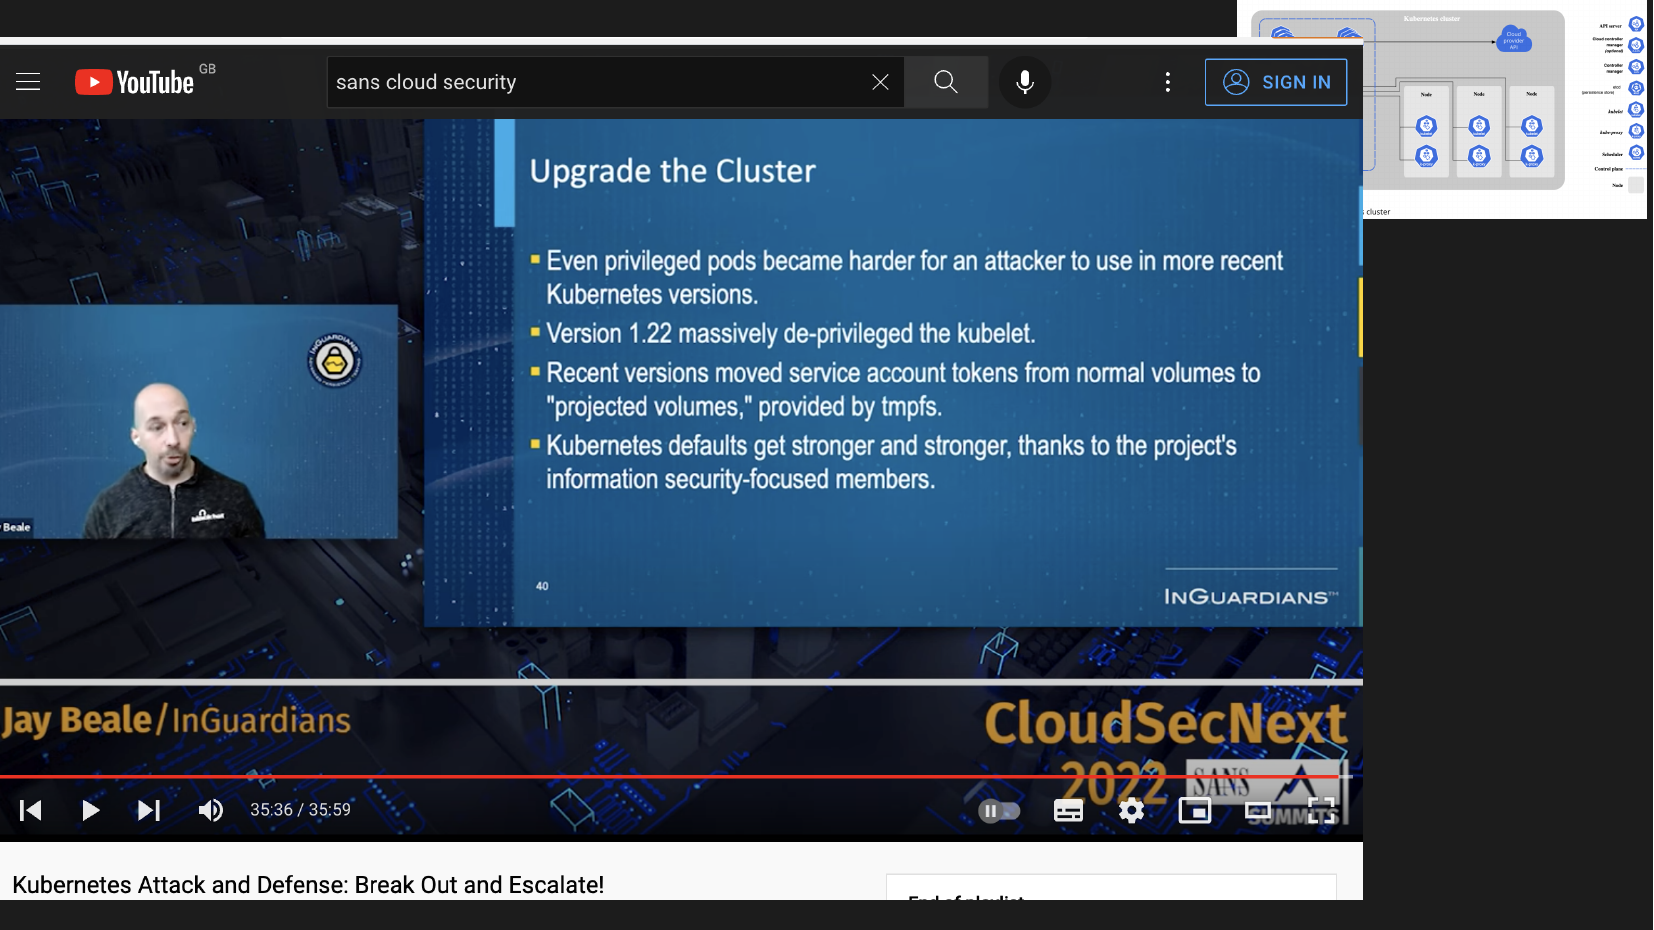

k8s cluster sec
Network policy
Kube bench
Service account
RBAC
Log audit
Secret
Pod Security Admission
Enable api server authentication